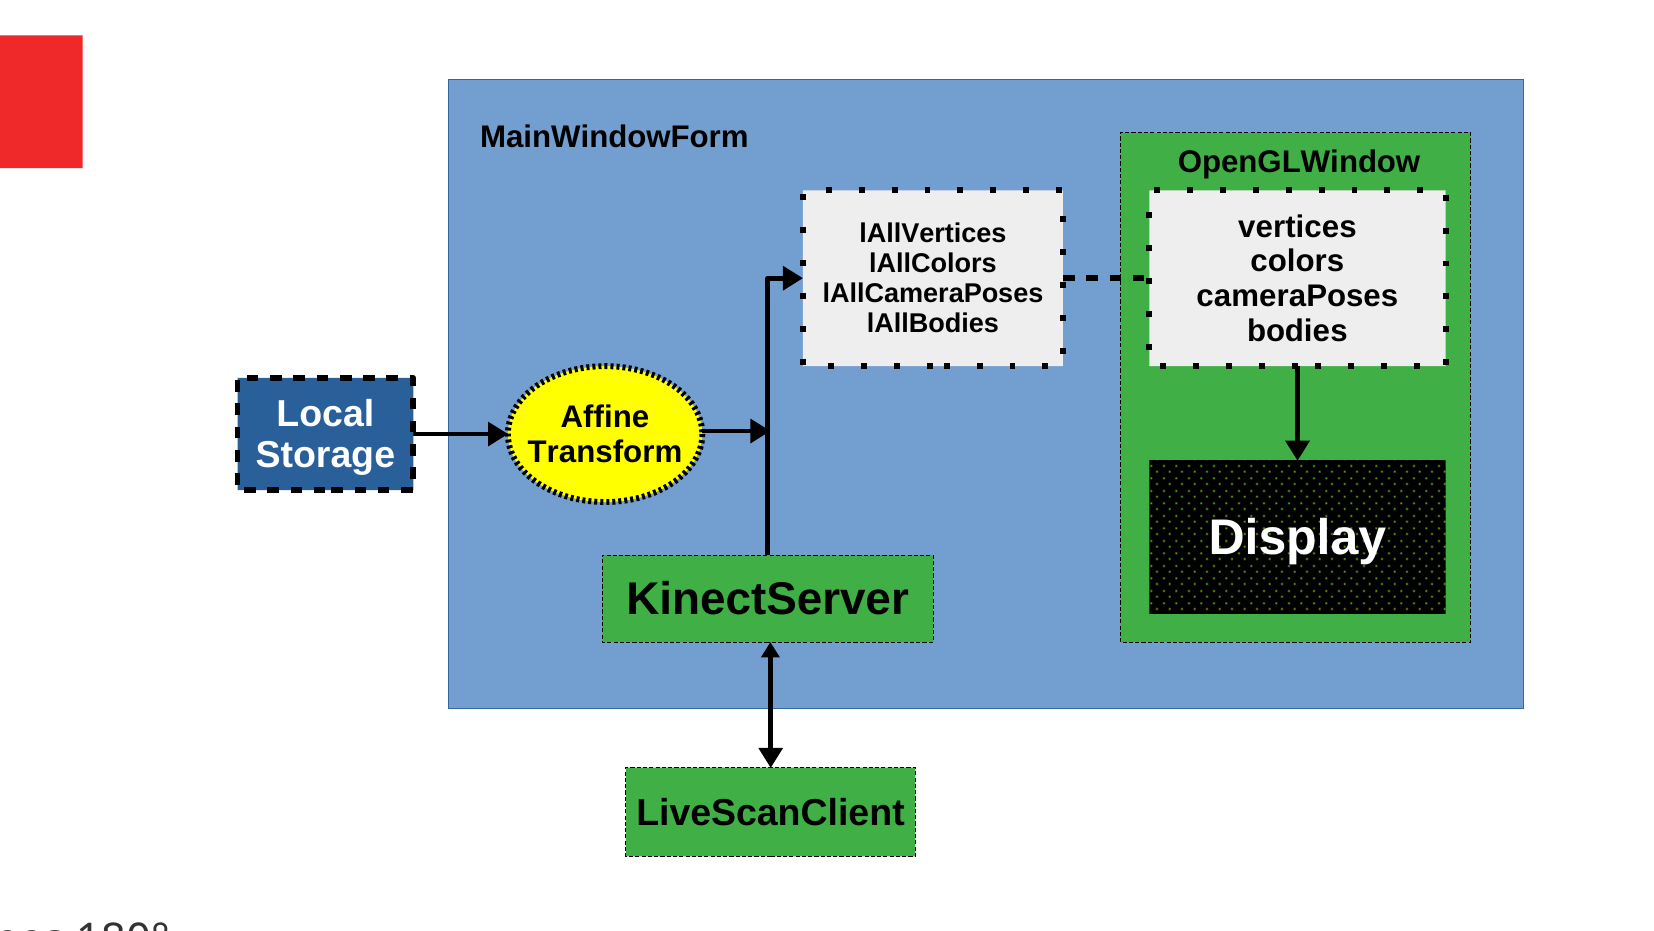

MainWindowForm
OpenGLWindow
lAllVertices
lAllColors
lAllCameraPoses
lAllBodies
vertices
colors
cameraPoses
bodies
Affine
Transform
Local
Storage
Display
KinectServer
# Figure Arrangement
LiveScanClient
Rotate local frames 180° in y axis